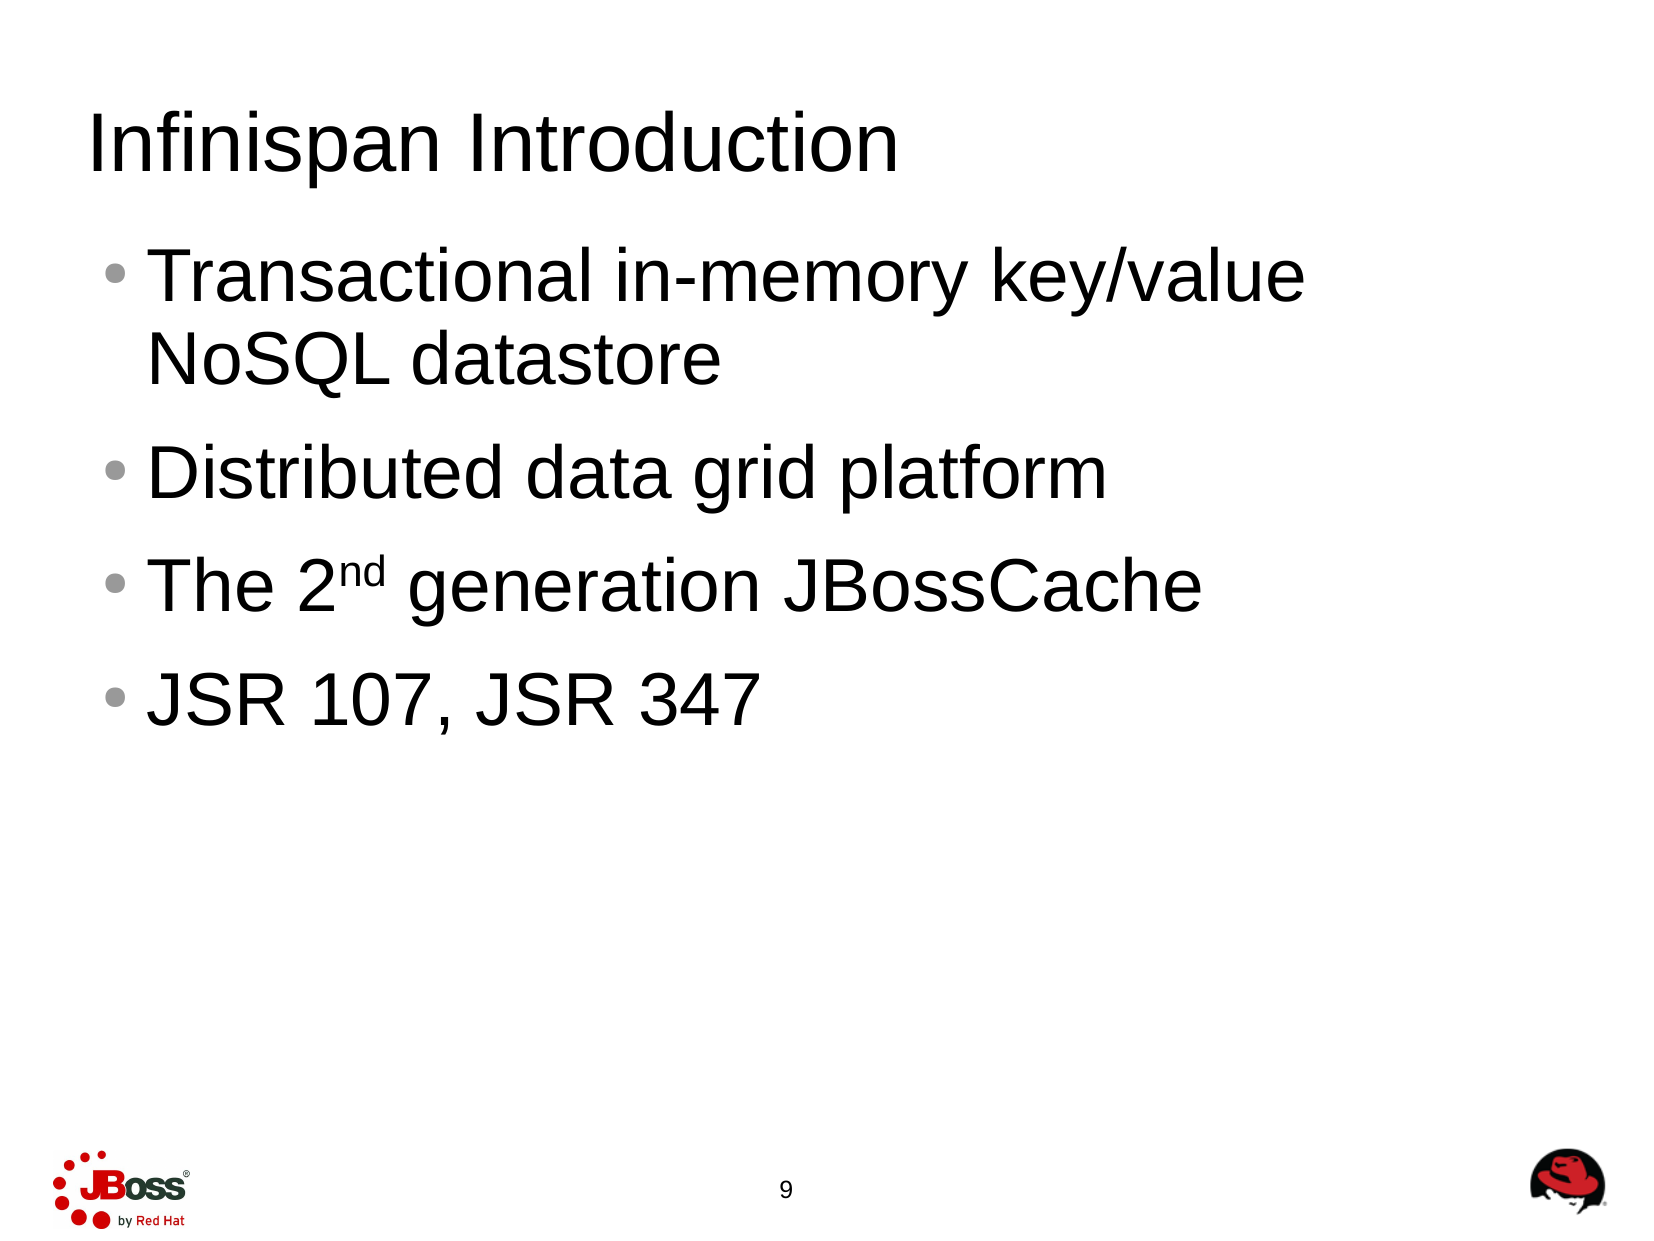

# Infinispan Introduction
Transactional in-memory key/value NoSQL datastore
Distributed data grid platform
The 2nd generation JBossCache
JSR 107, JSR 347